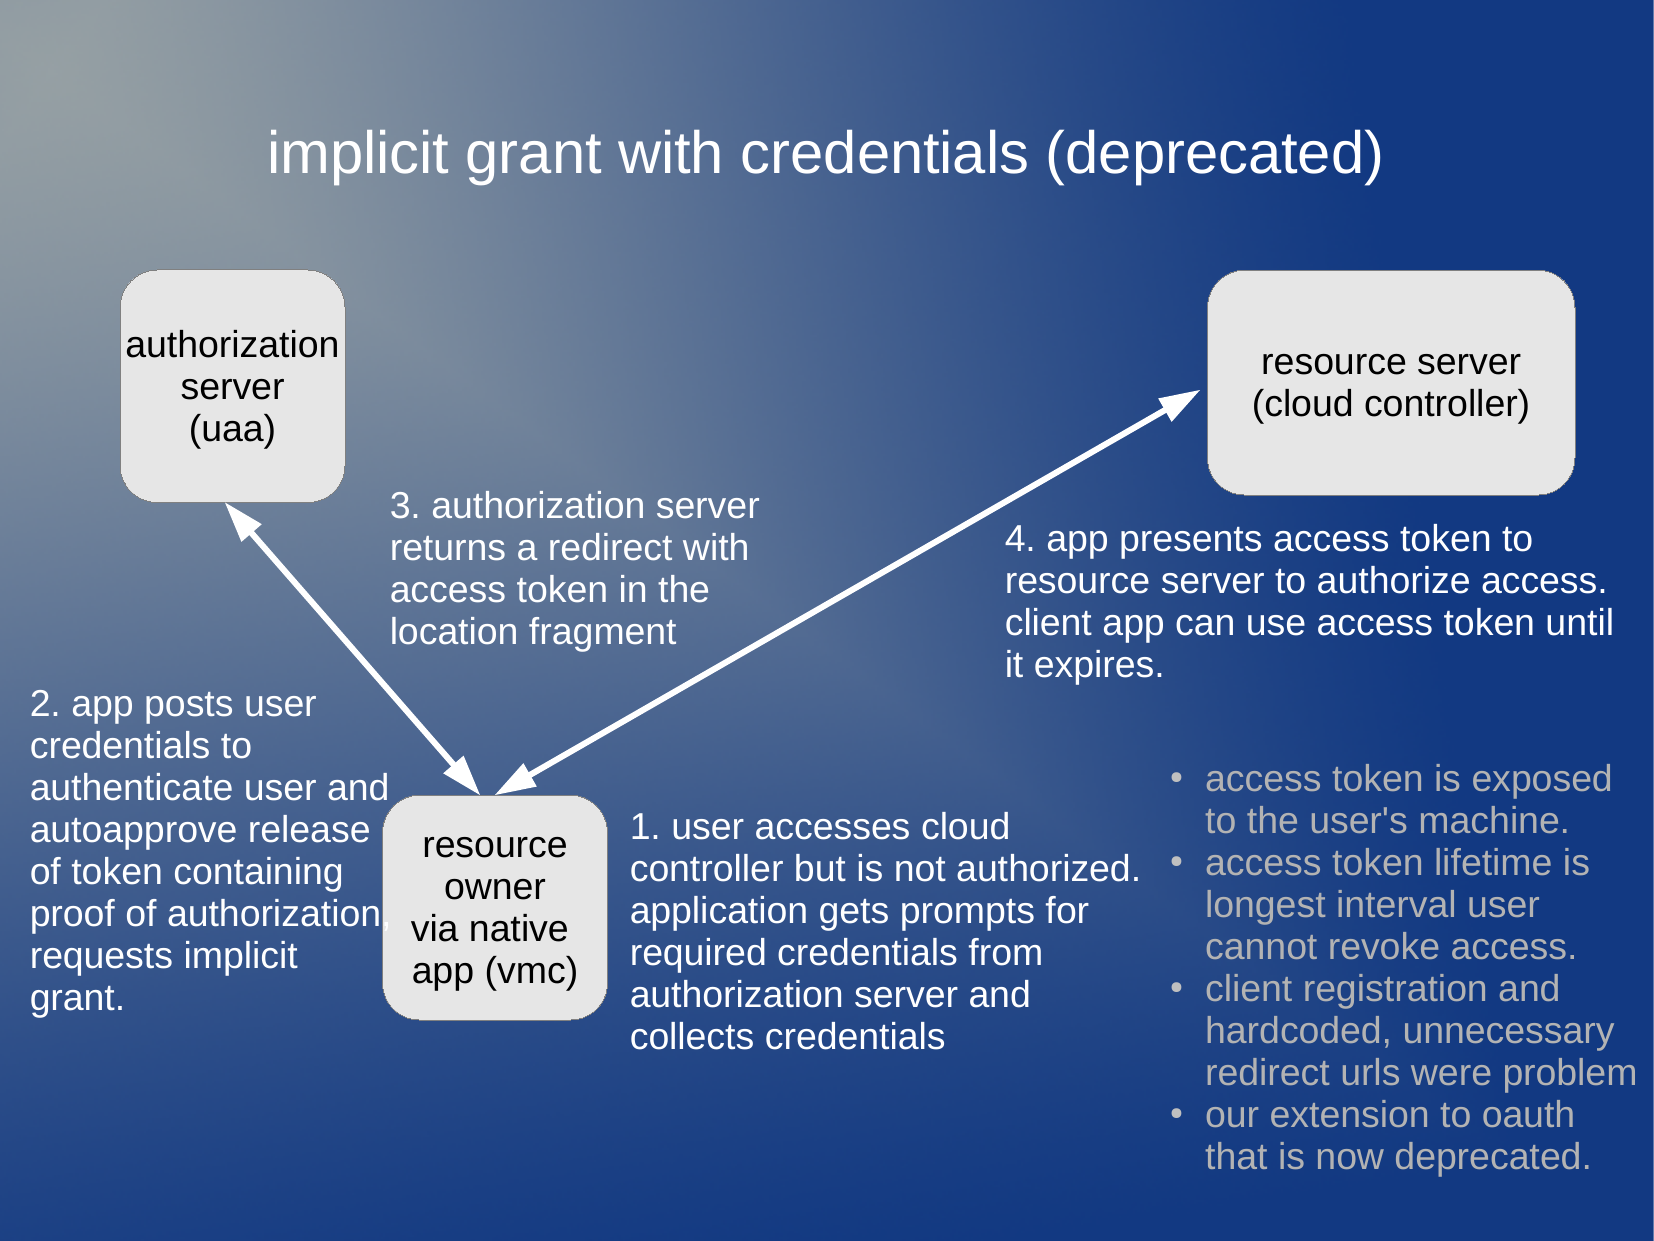

# implicit grant with credentials (deprecated)
authorization
server
(uaa)
resource server
(cloud controller)
3. authorization server returns a redirect with access token in the location fragment
4. app presents access token to resource server to authorize access. client app can use access token until it expires.
2. app posts user credentials to authenticate user and autoapprove release
of token containing proof of authorization,
requests implicit
grant.
access token is exposed to the user's machine.
access token lifetime is longest interval user cannot revoke access.
client registration and hardcoded, unnecessary redirect urls were problem
our extension to oauth that is now deprecated.
resource
owner
via native
app (vmc)
1. user accesses cloud
controller but is not authorized.
application gets prompts for
required credentials from
authorization server and
collects credentials